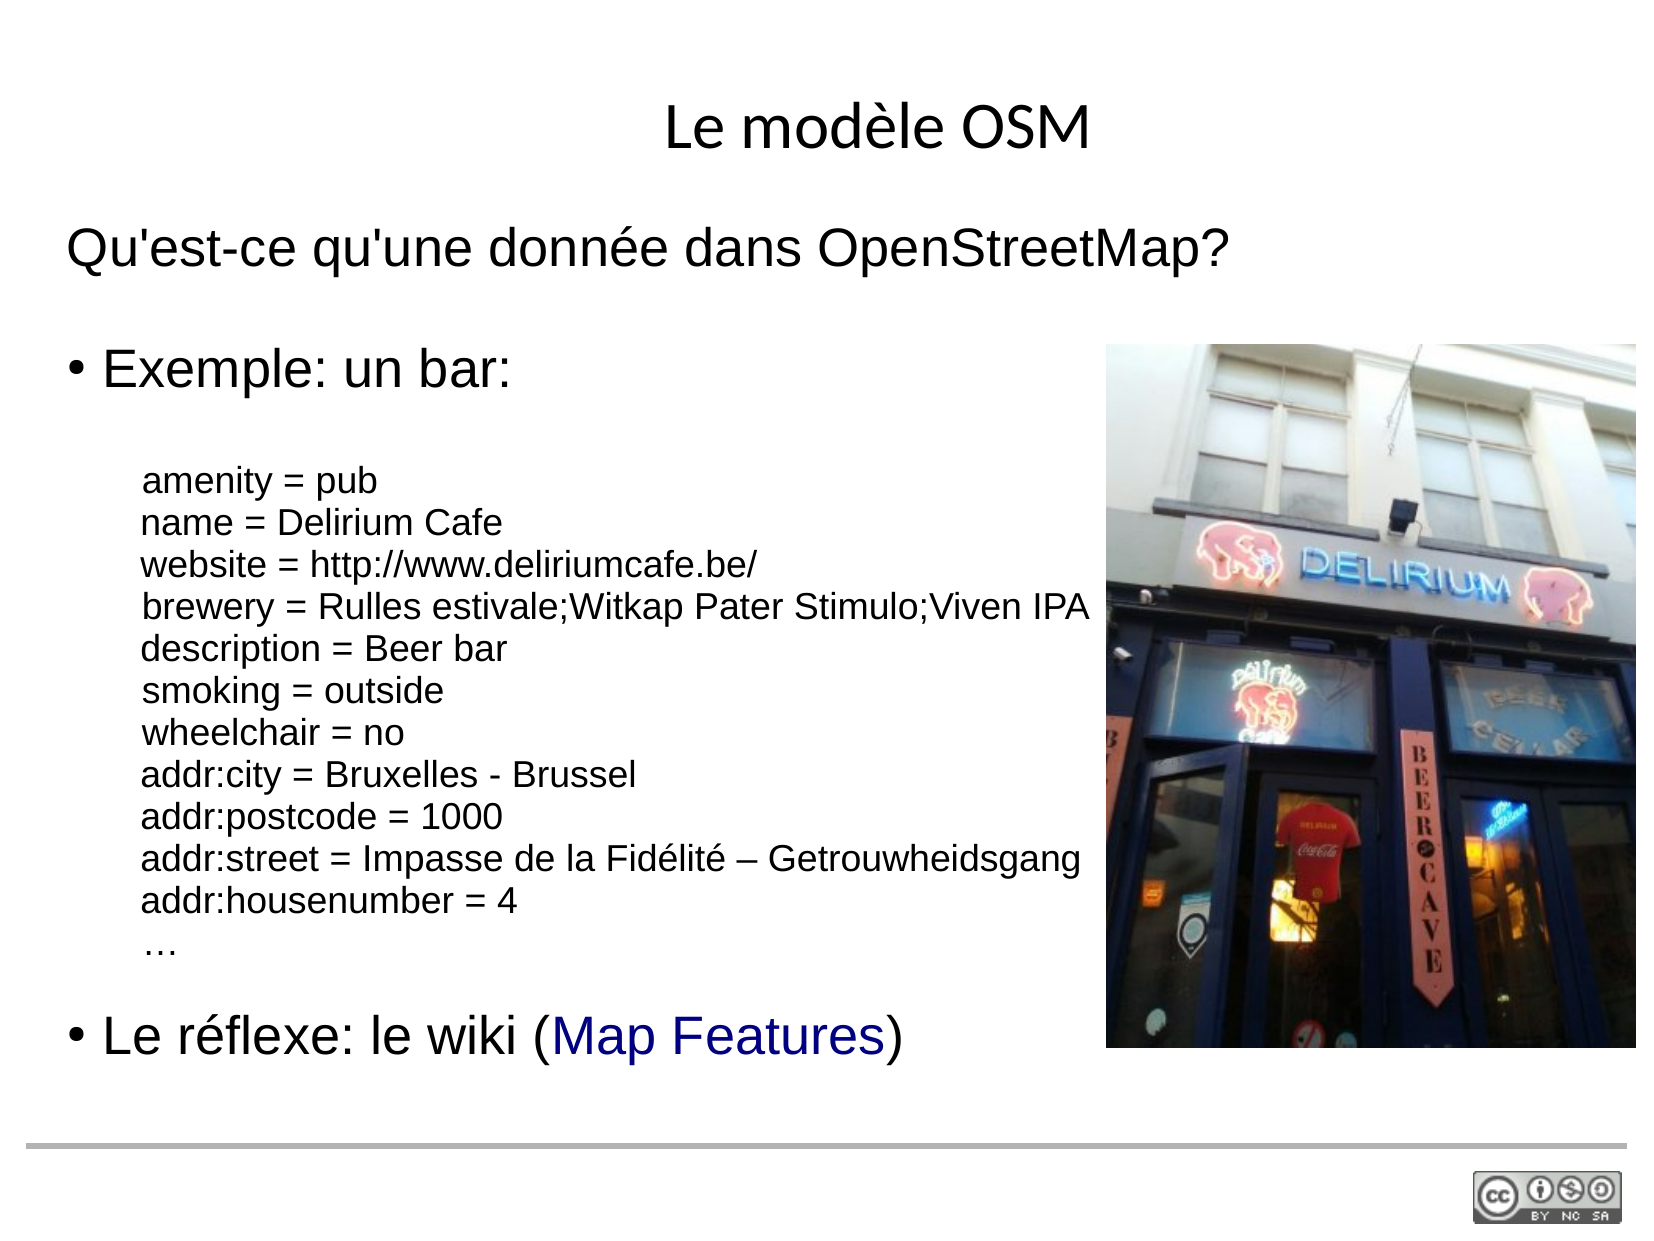

# Le modèle OSM
Qu'est-ce qu'une donnée dans OpenStreetMap?
Exemple: un bar:
	amenity = pub
 name = Delirium Cafe
 website = http://www.deliriumcafe.be/
	brewery = Rulles estivale;Witkap Pater Stimulo;Viven IPA
 description = Beer bar
	smoking = outside
	wheelchair = no
 addr:city = Bruxelles - Brussel
 addr:postcode = 1000
 addr:street = Impasse de la Fidélité – Getrouwheidsgang
 addr:housenumber = 4
	…
Le réflexe: le wiki (Map Features)